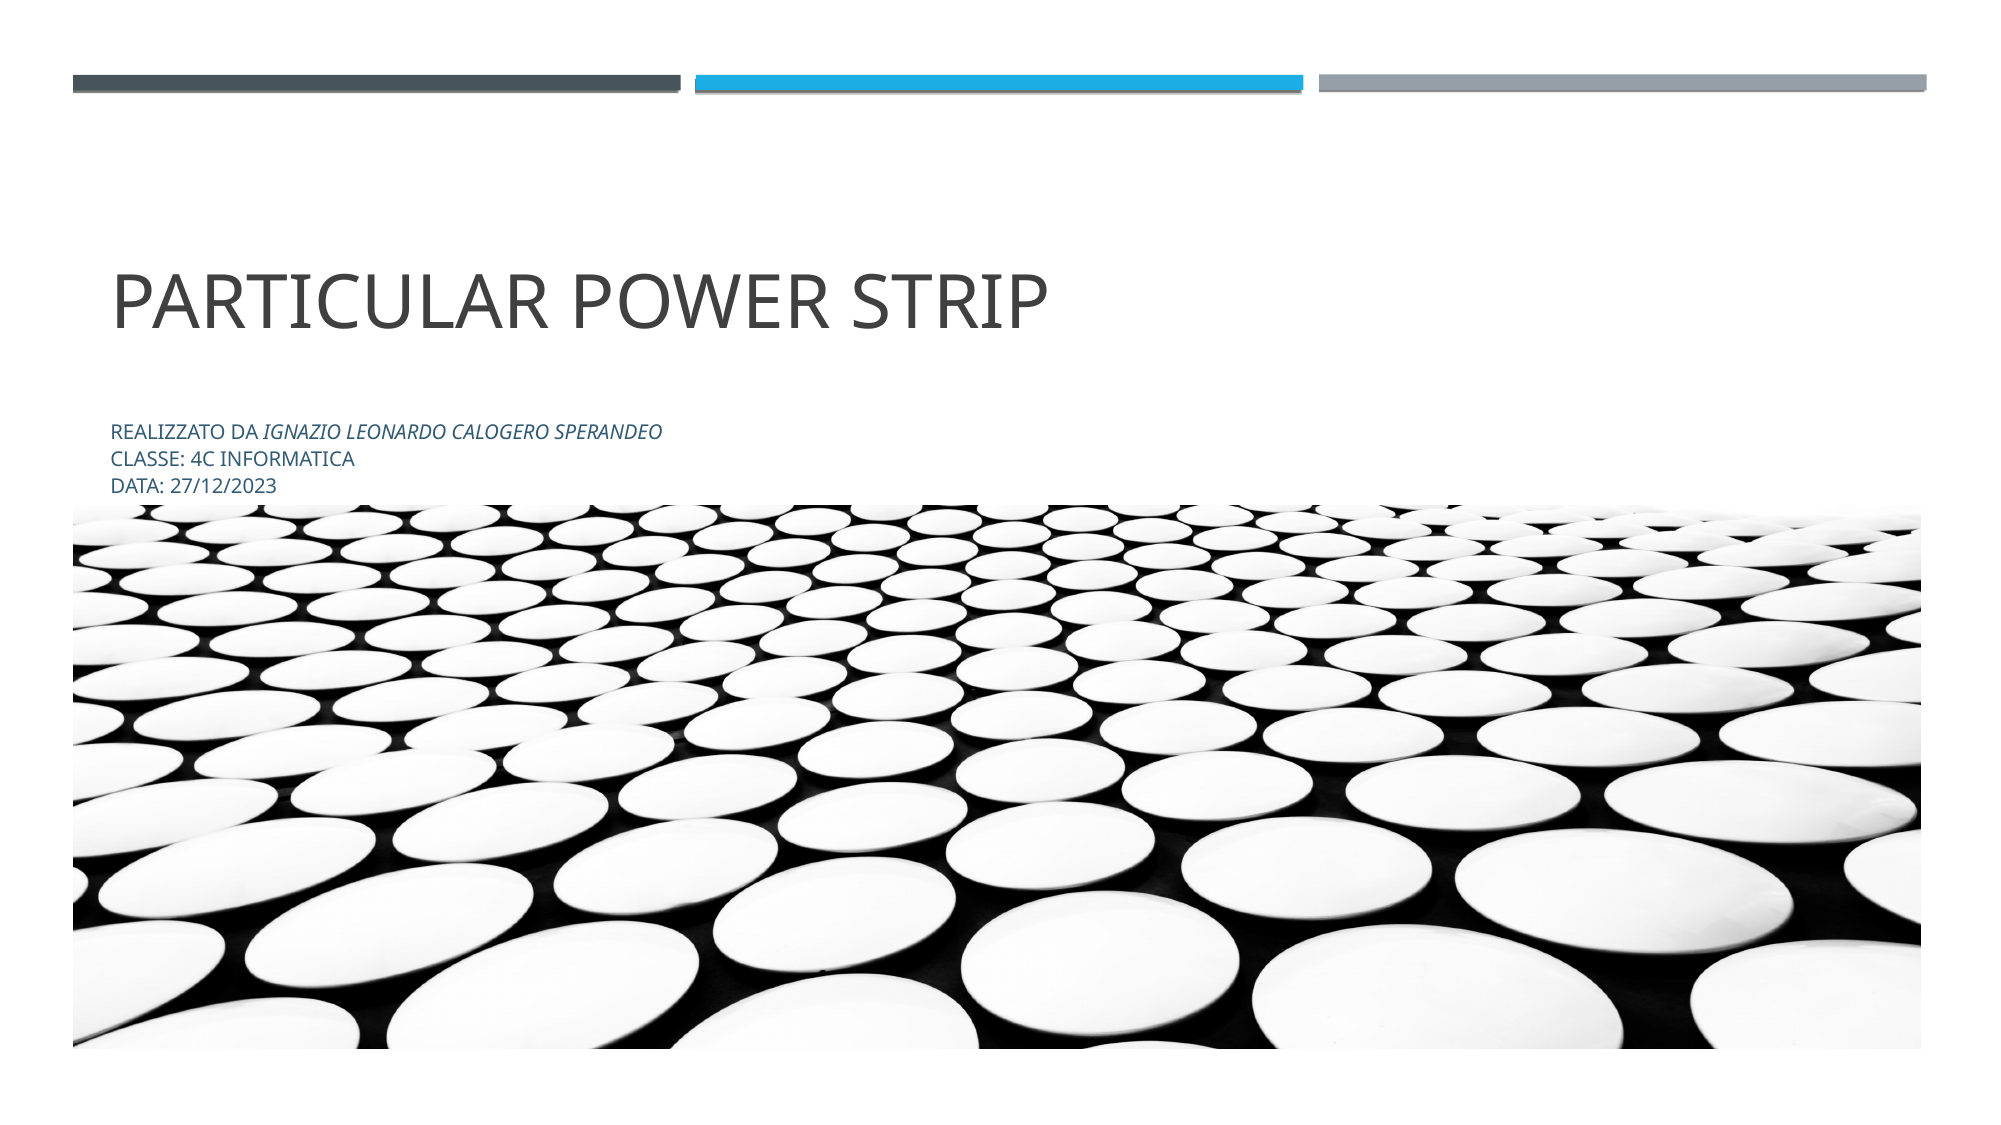

# PARTICULAR POWER STRIP
Realizzato da ignazio leonardo calogero sperandeo
Classe: 4C informatica
Data: 27/12/2023